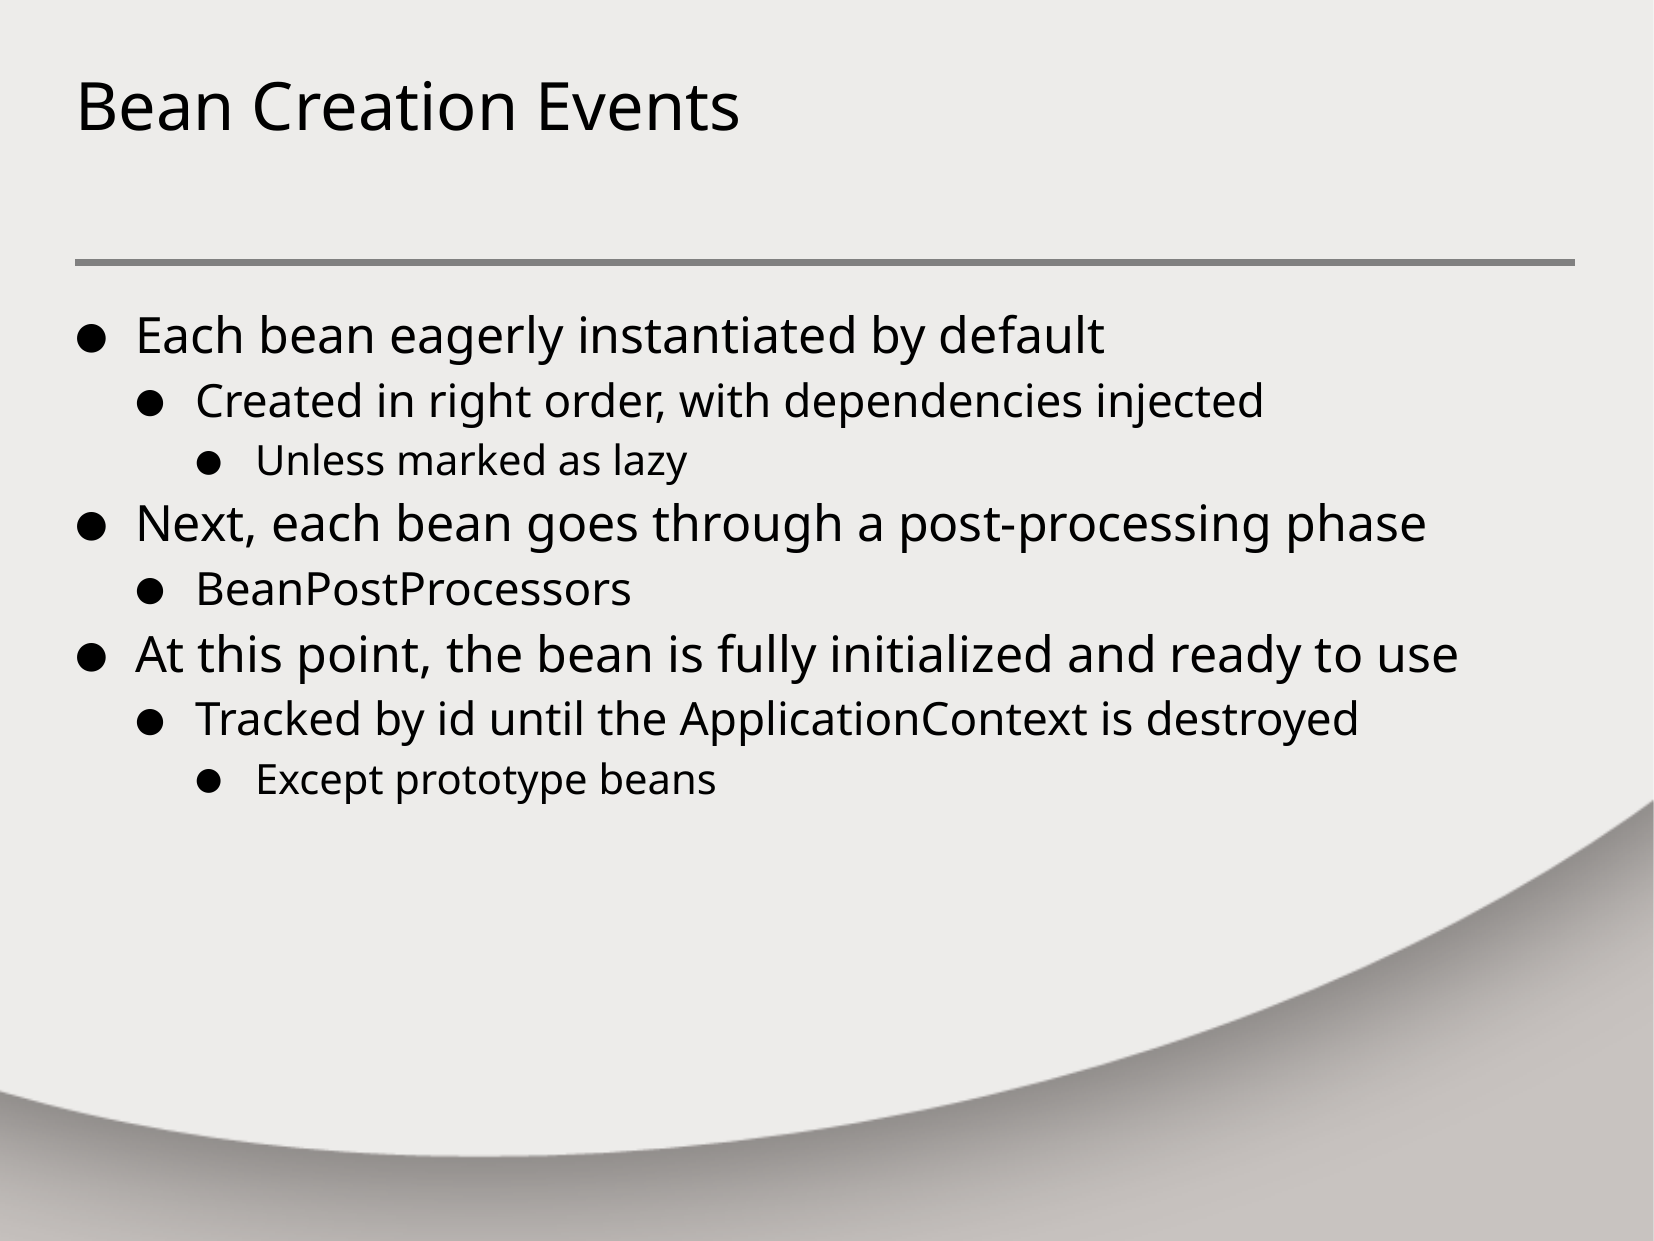

# Bean Creation Events
Each bean eagerly instantiated by default
Created in right order, with dependencies injected
Unless marked as lazy
Next, each bean goes through a post-processing phase
BeanPostProcessors
At this point, the bean is fully initialized and ready to use
Tracked by id until the ApplicationContext is destroyed
Except prototype beans